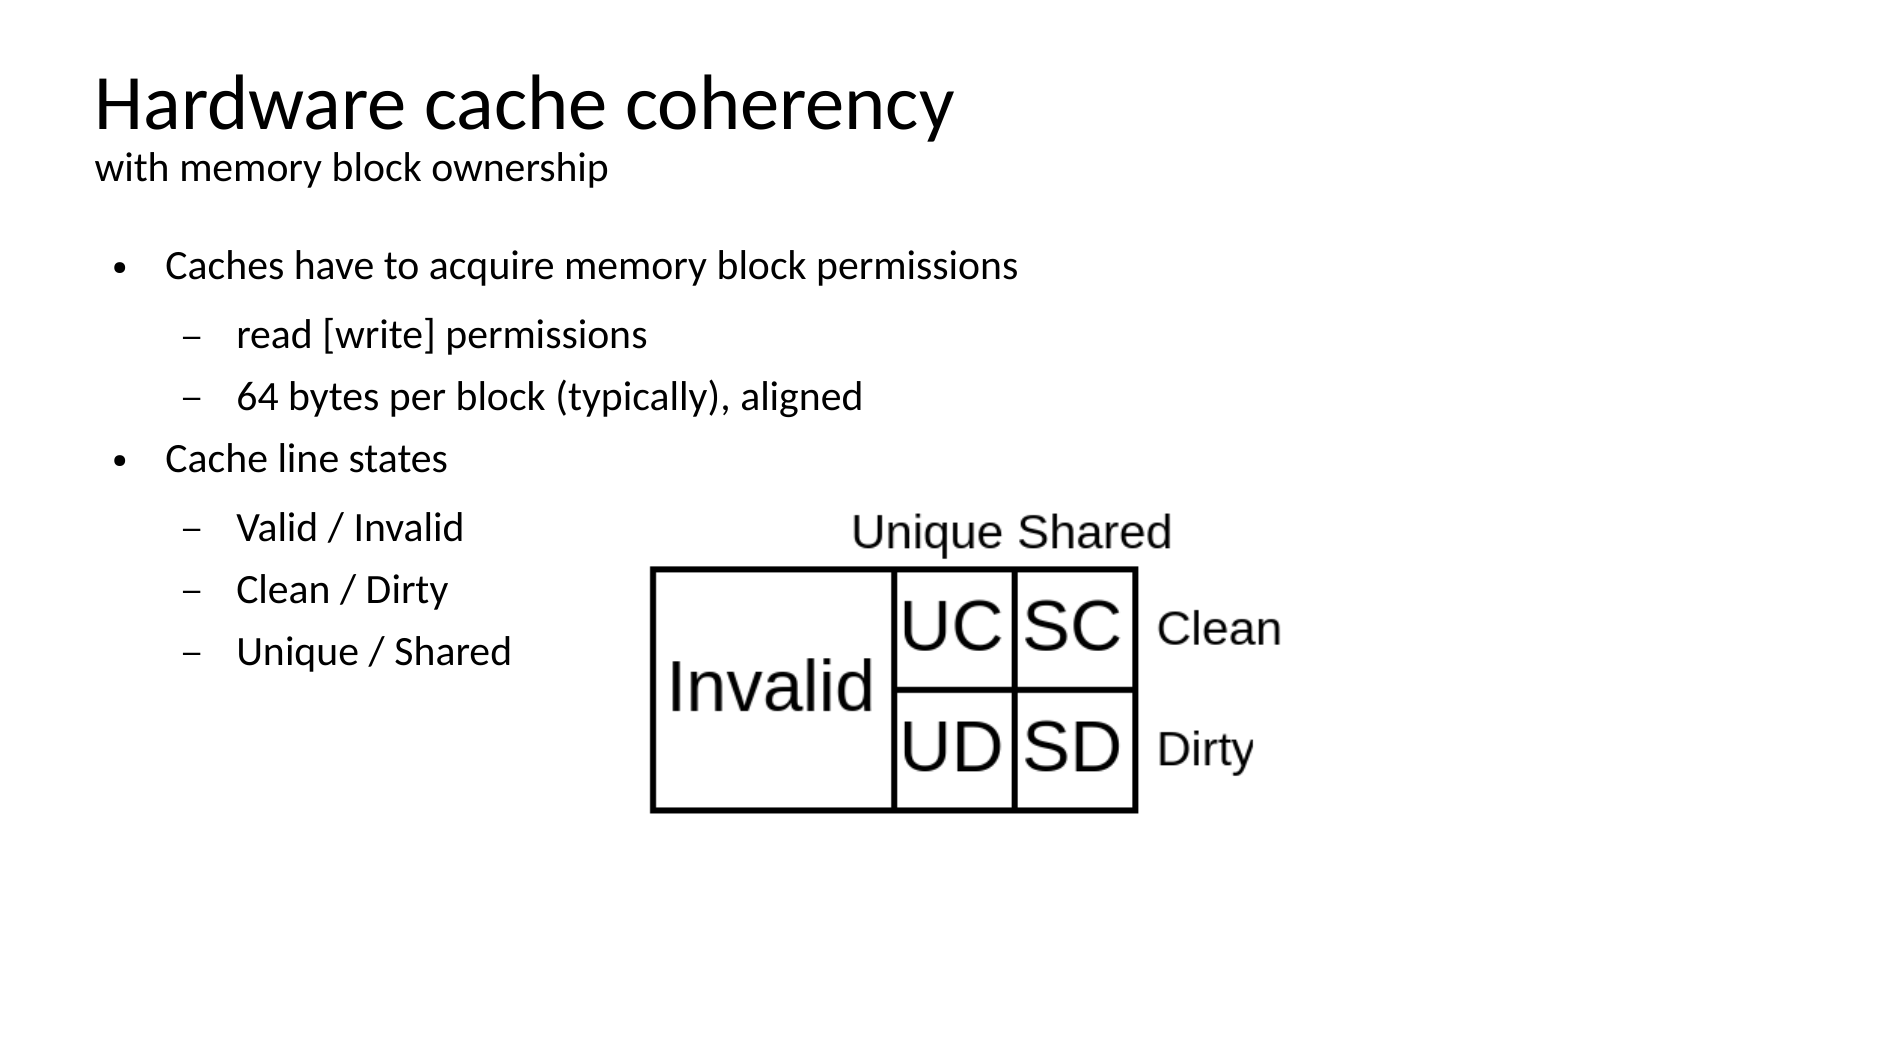

Hardware cache coherency
with memory block ownership
# Caches have to acquire memory block permissions
read [write] permissions
64 bytes per block (typically), aligned
Cache line states
Valid / Invalid
Clean / Dirty
Unique / Shared